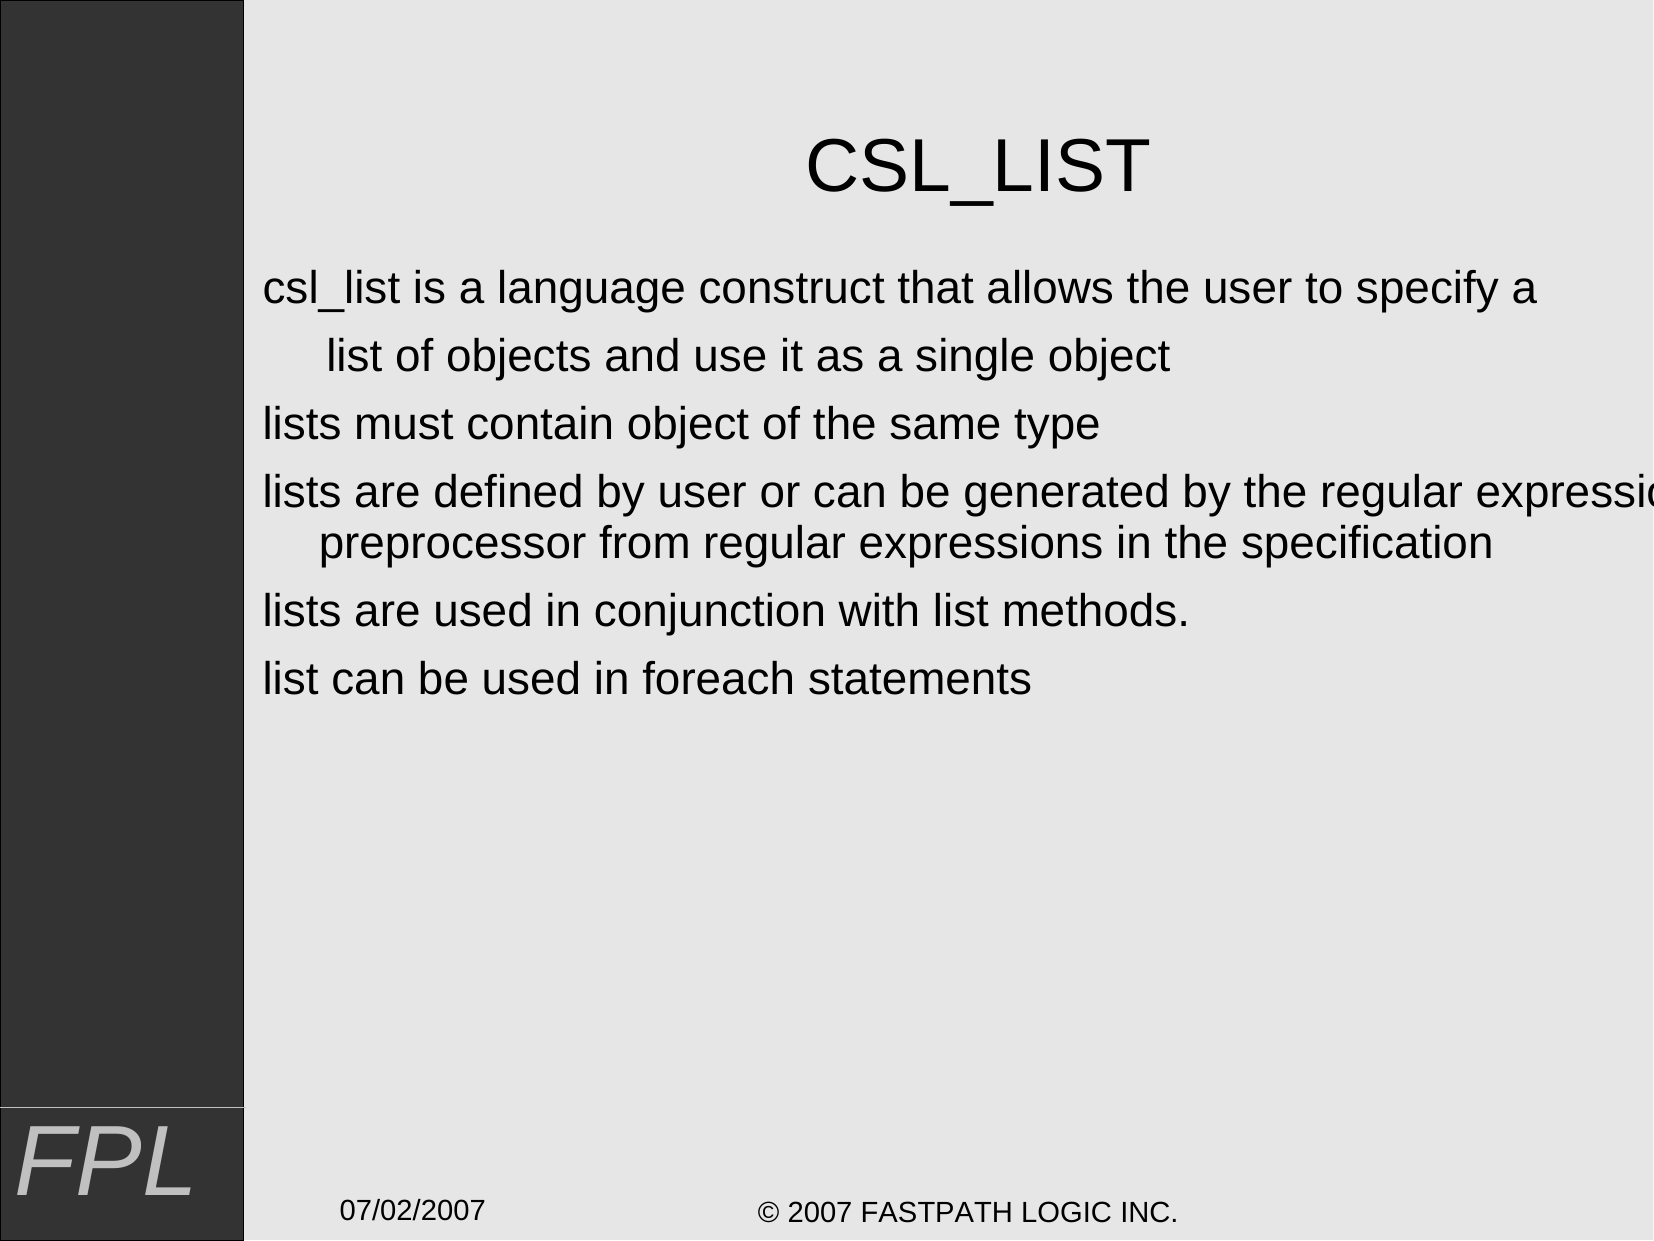

# CSL_LIST
csl_list is a language construct that allows the user to specify a
 list of objects and use it as a single object
lists must contain object of the same type
lists are defined by user or can be generated by the regular expression preprocessor from regular expressions in the specification
lists are used in conjunction with list methods.
list can be used in foreach statements
07/02/2007
© 2007 FASTPATH LOGIC INC.